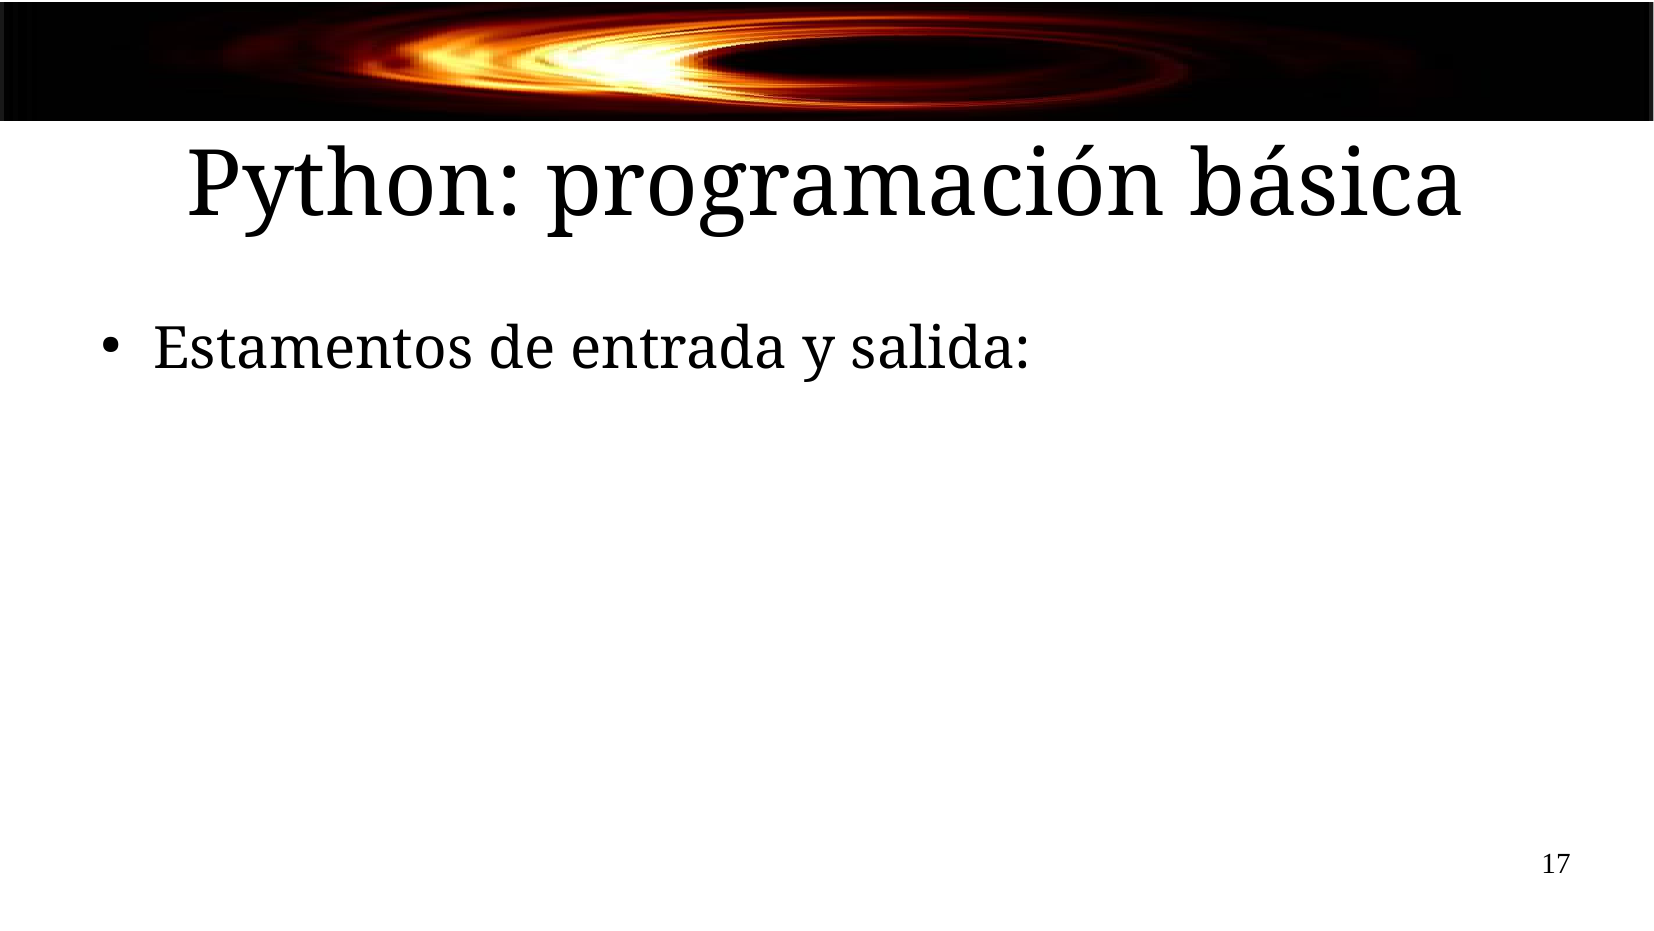

# Python: programación básica
Estamentos de entrada y salida:
17